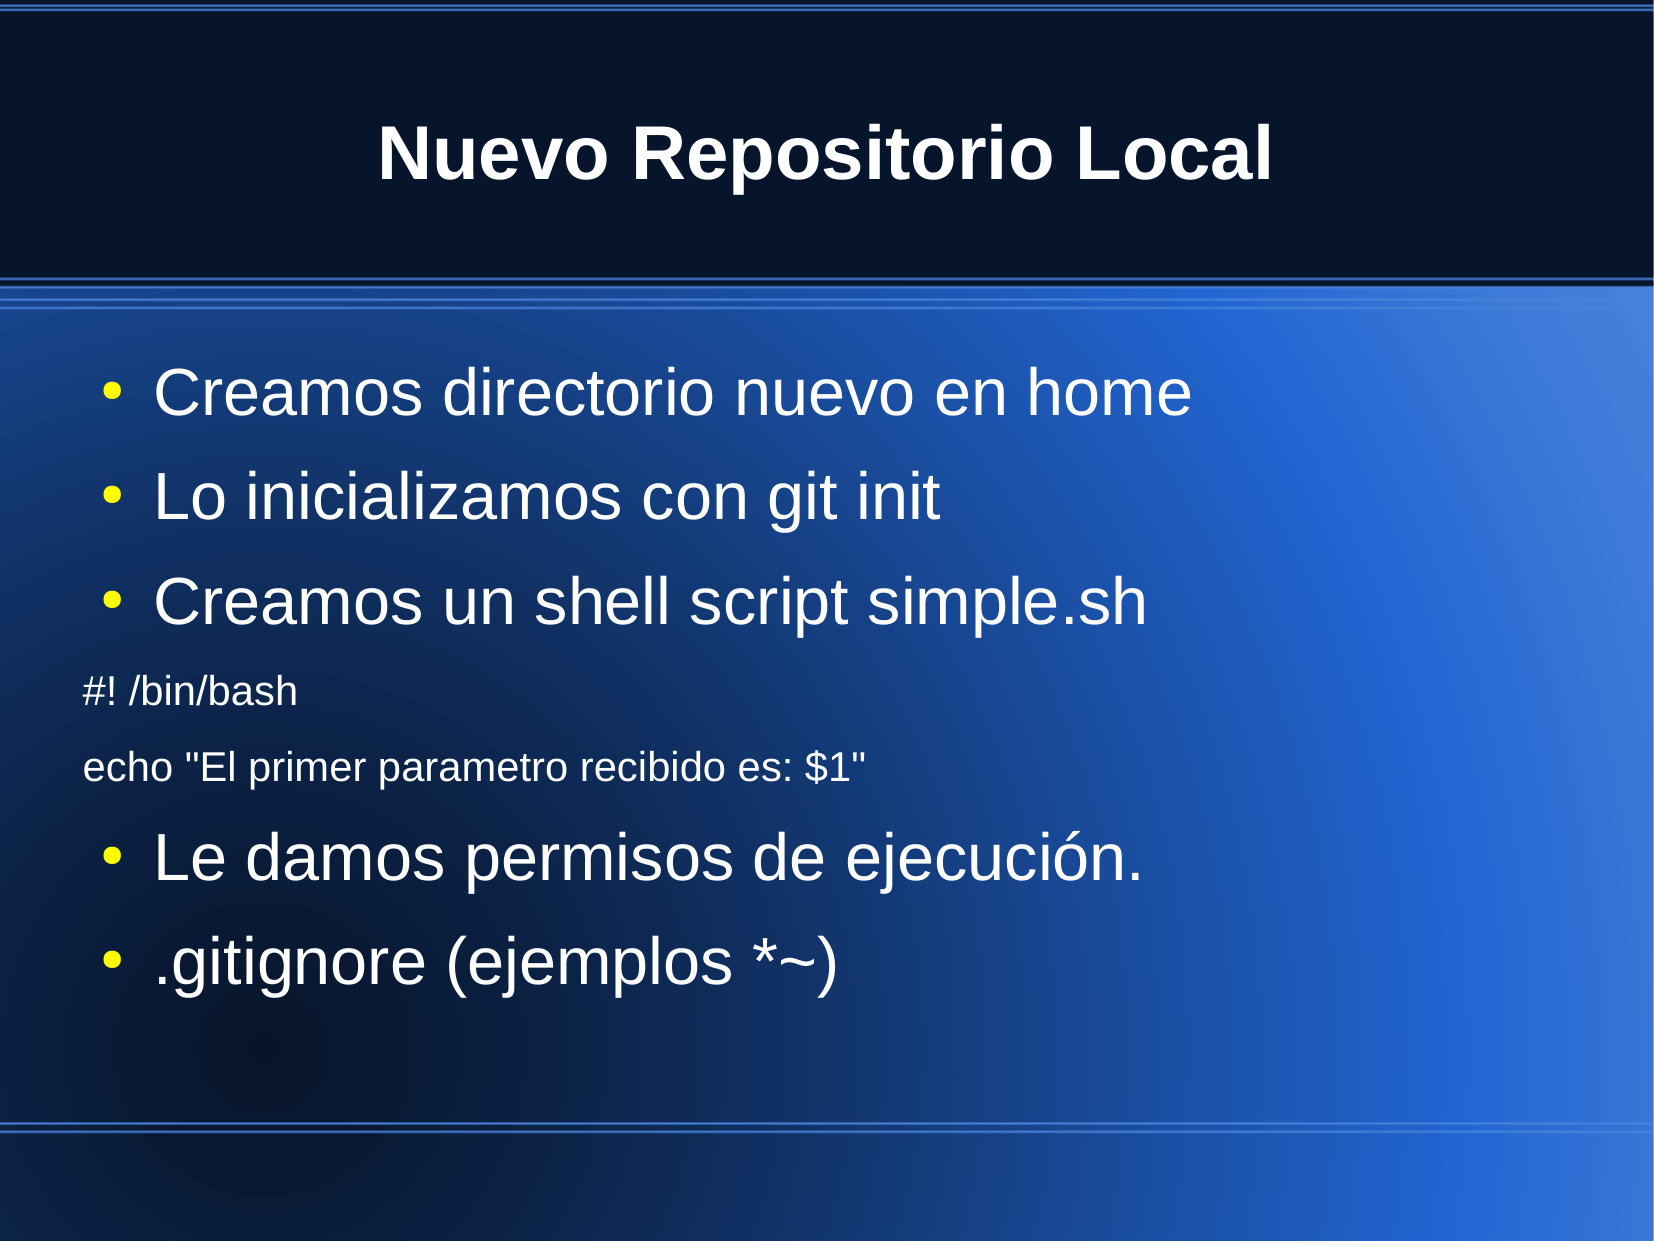

# Nuevo Repositorio Local
Creamos directorio nuevo en home
Lo inicializamos con git init
Creamos un shell script simple.sh
#! /bin/bash
echo "El primer parametro recibido es: $1"
Le damos permisos de ejecución.
.gitignore (ejemplos *~)